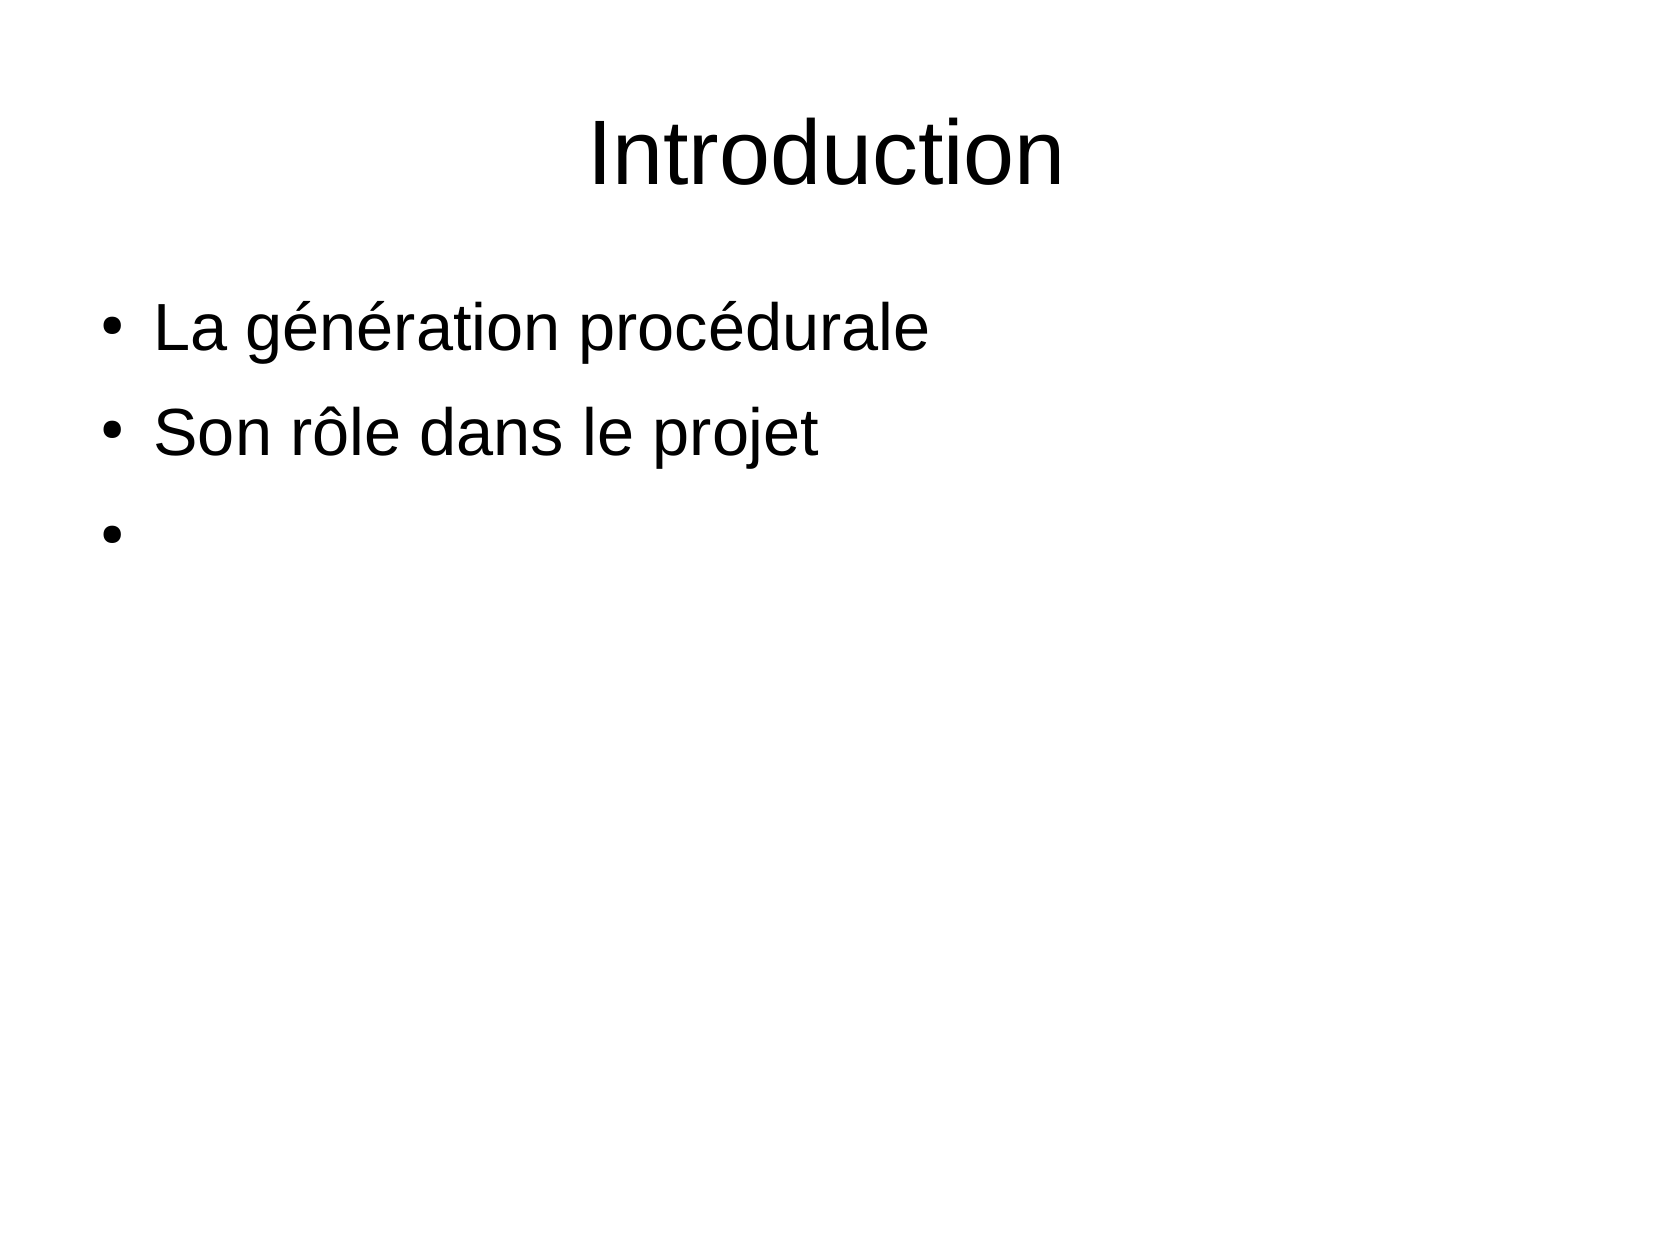

# Introduction
La génération procédurale
Son rôle dans le projet